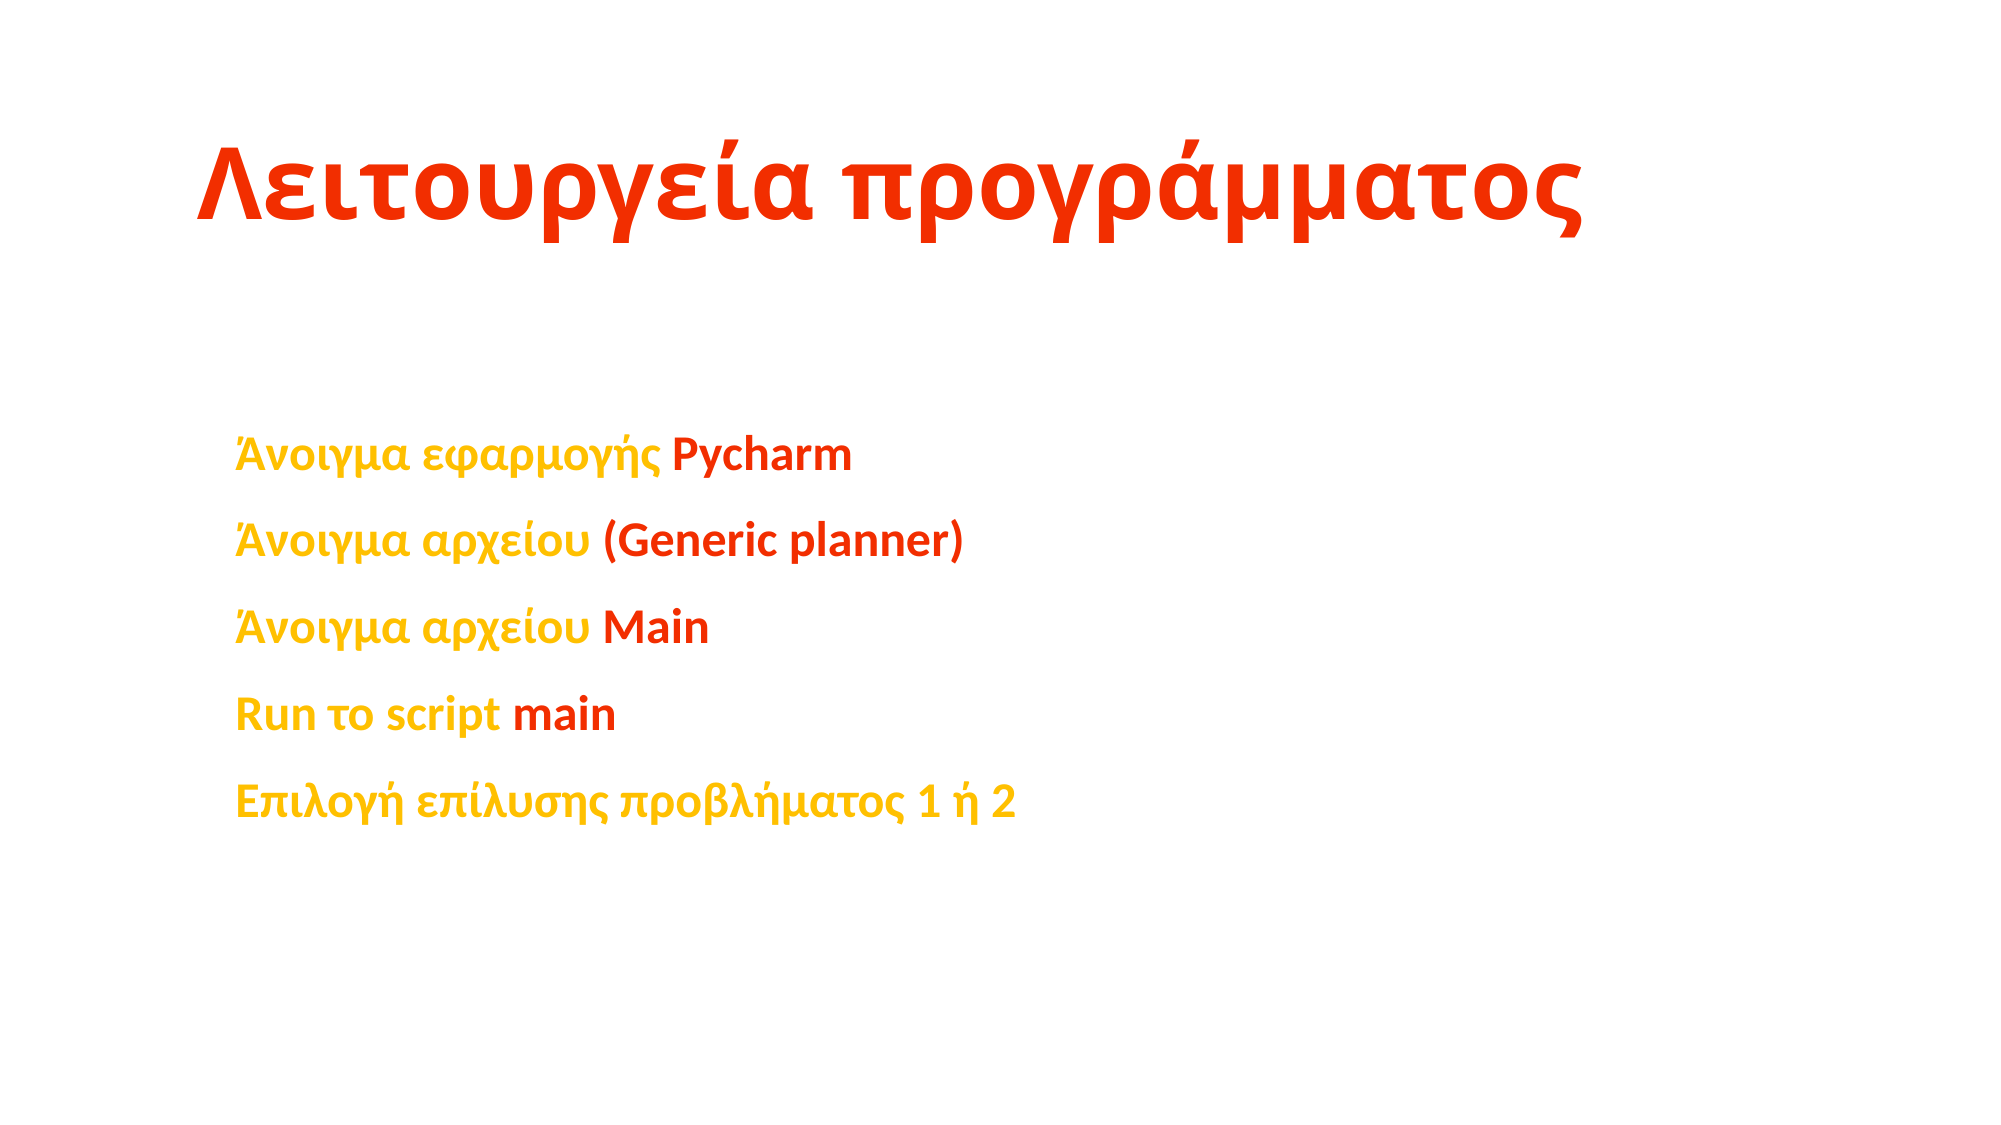

# Λειτουργεία προγράμματος
Άνοιγμα εφαρμογής Pycharm
Άνοιγμα αρχείου (Generic planner)
Άνοιγμα αρχείου Main
Run το script main
Επιλογή επίλυσης προβλήματος 1 ή 2